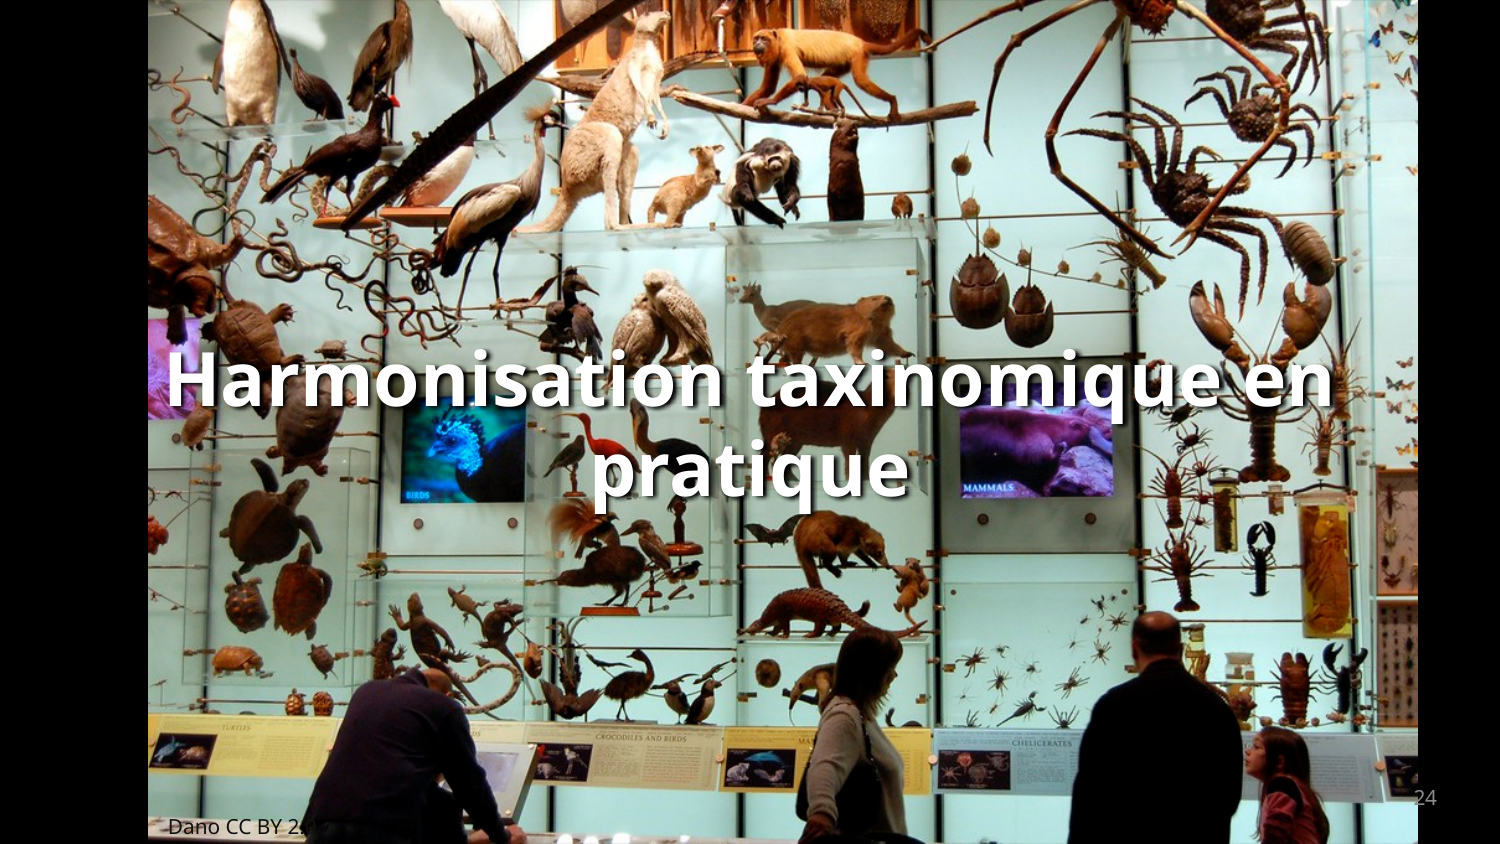

# Harmonisation taxinomique en pratique
Dano CC BY 2.0